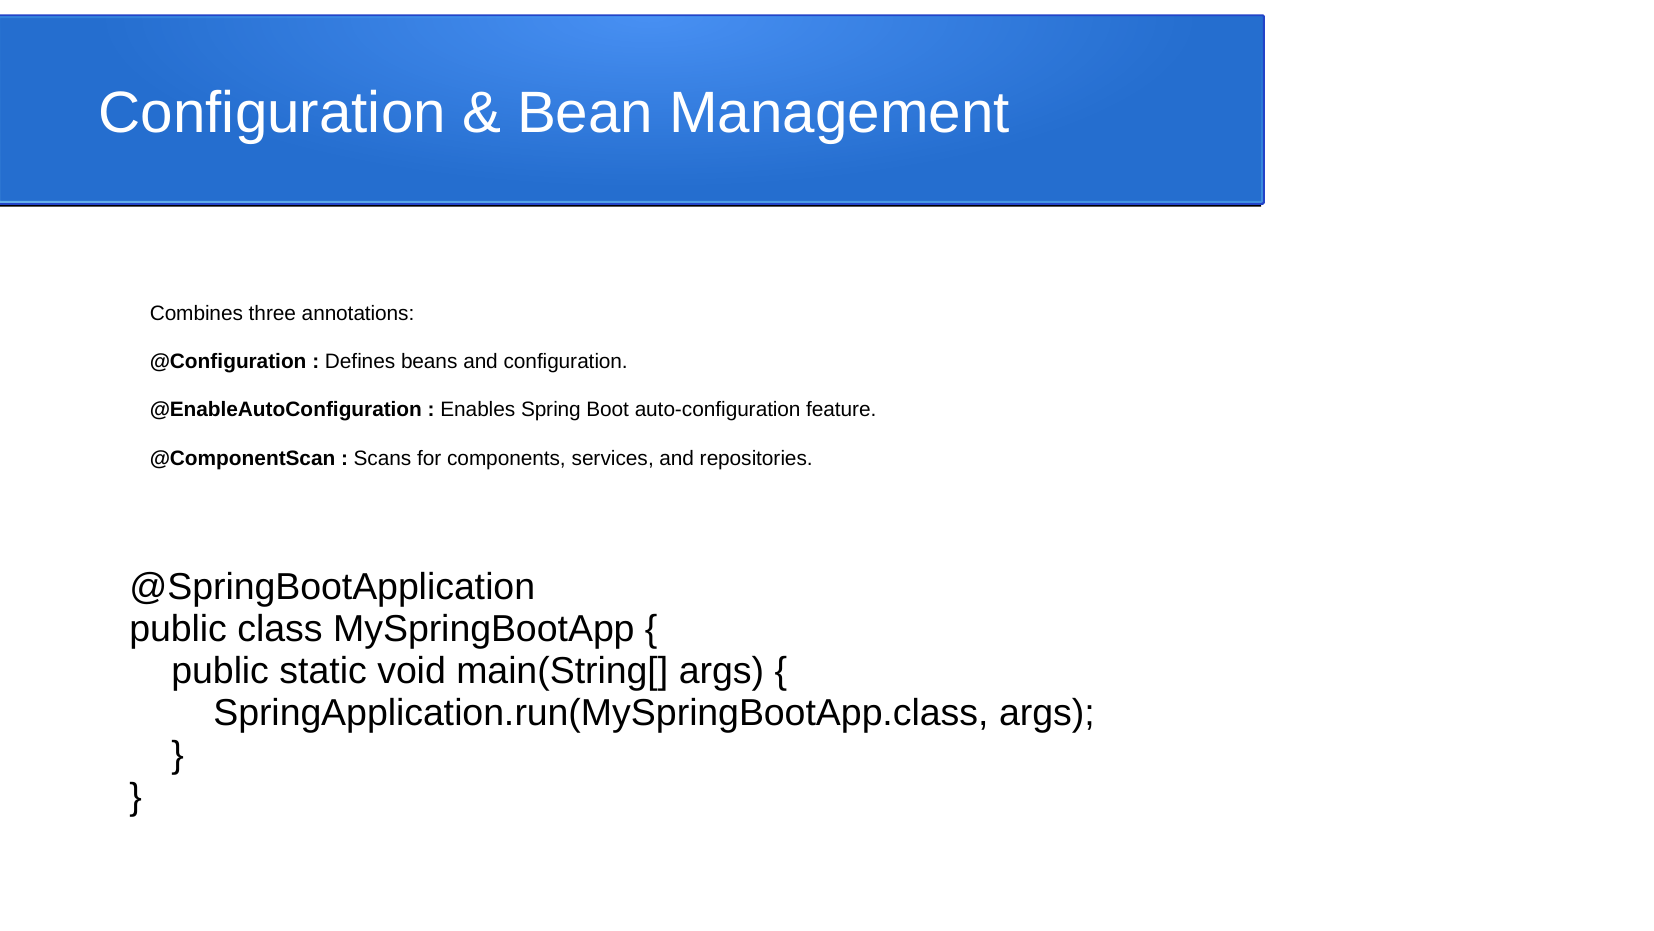

# Configuration & Bean Management
Combines three annotations:
@Configuration : Defines beans and configuration.
@EnableAutoConfiguration : Enables Spring Boot auto-configuration feature.
@ComponentScan : Scans for components, services, and repositories.
@SpringBootApplication
public class MySpringBootApp {
 public static void main(String[] args) {
 SpringApplication.run(MySpringBootApp.class, args);
 }
}